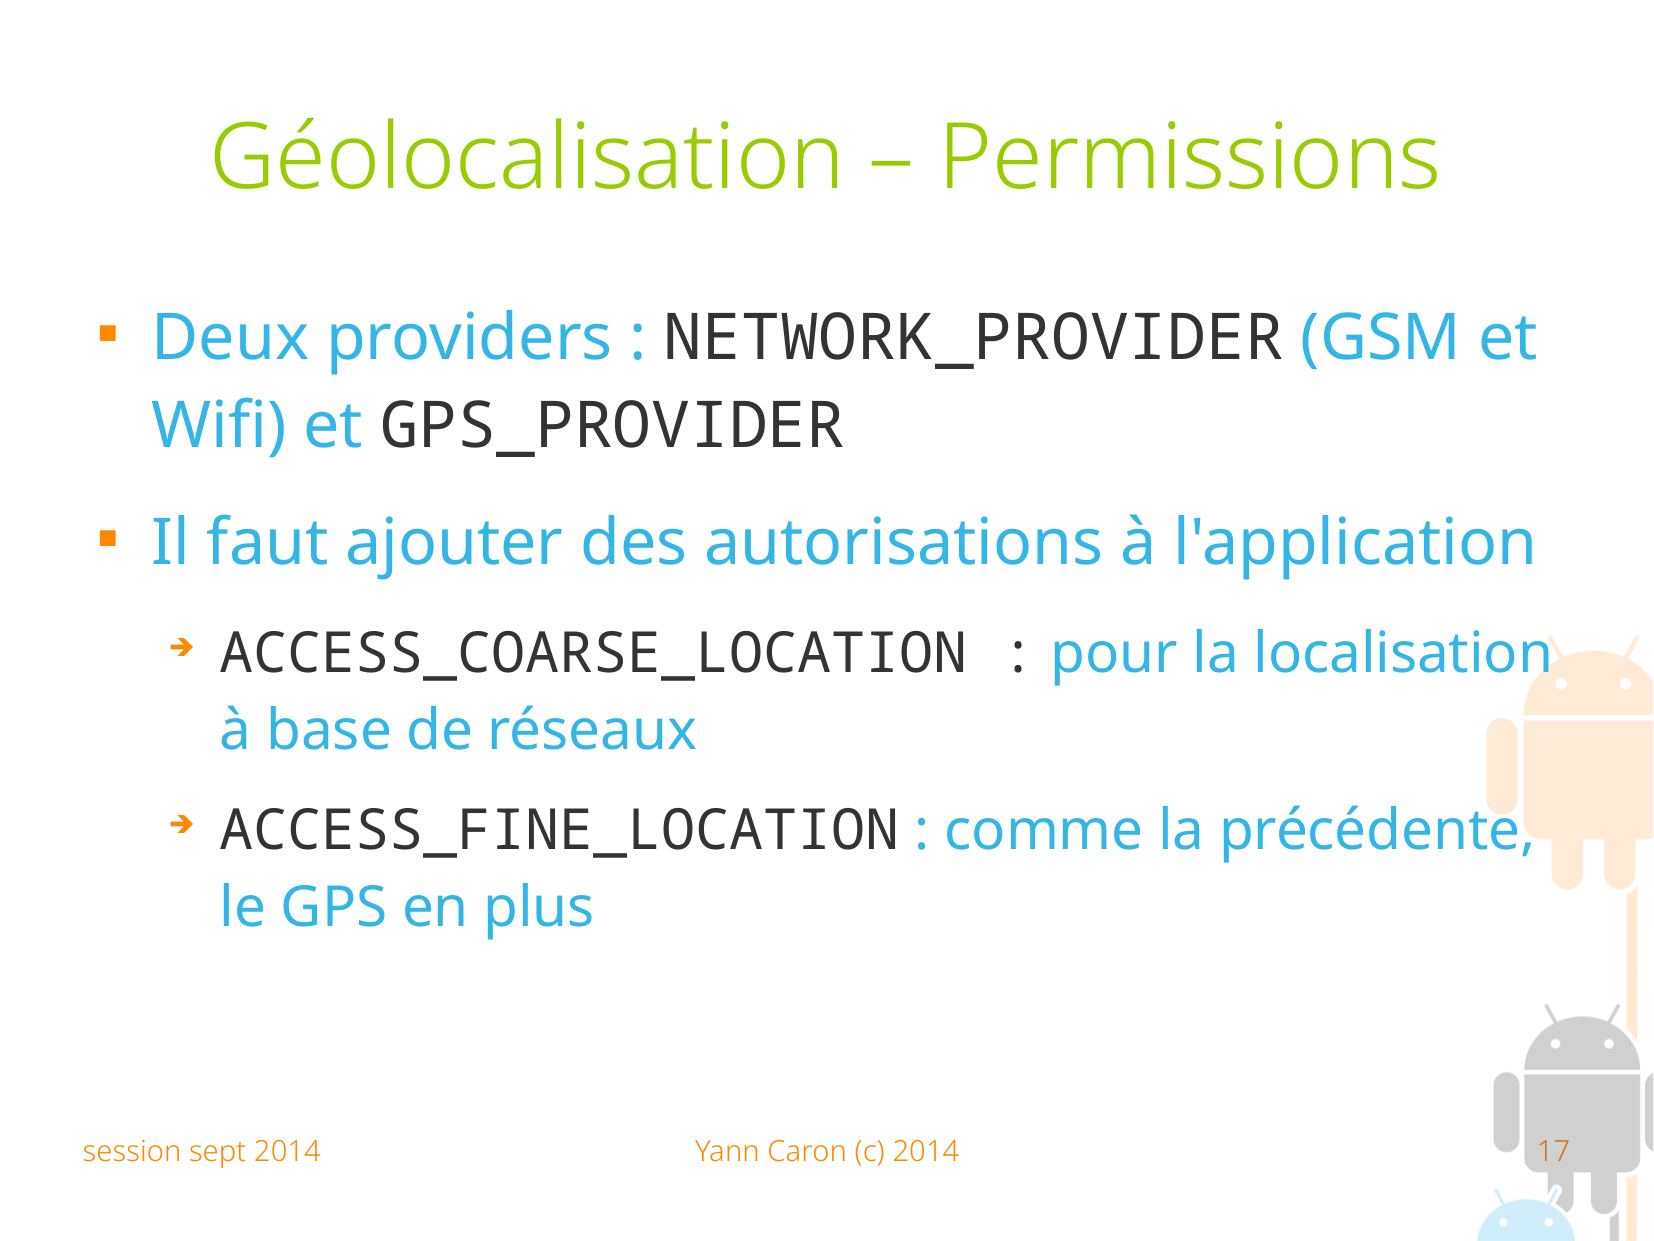

# Géolocalisation – Permissions
Deux providers : NETWORK_PROVIDER (GSM et Wifi) et GPS_PROVIDER
Il faut ajouter des autorisations à l'application
ACCESS_COARSE_LOCATION : pour la localisation à base de réseaux
ACCESS_FINE_LOCATION : comme la précédente, le GPS en plus
session sept 2014
Yann Caron (c) 2014
17